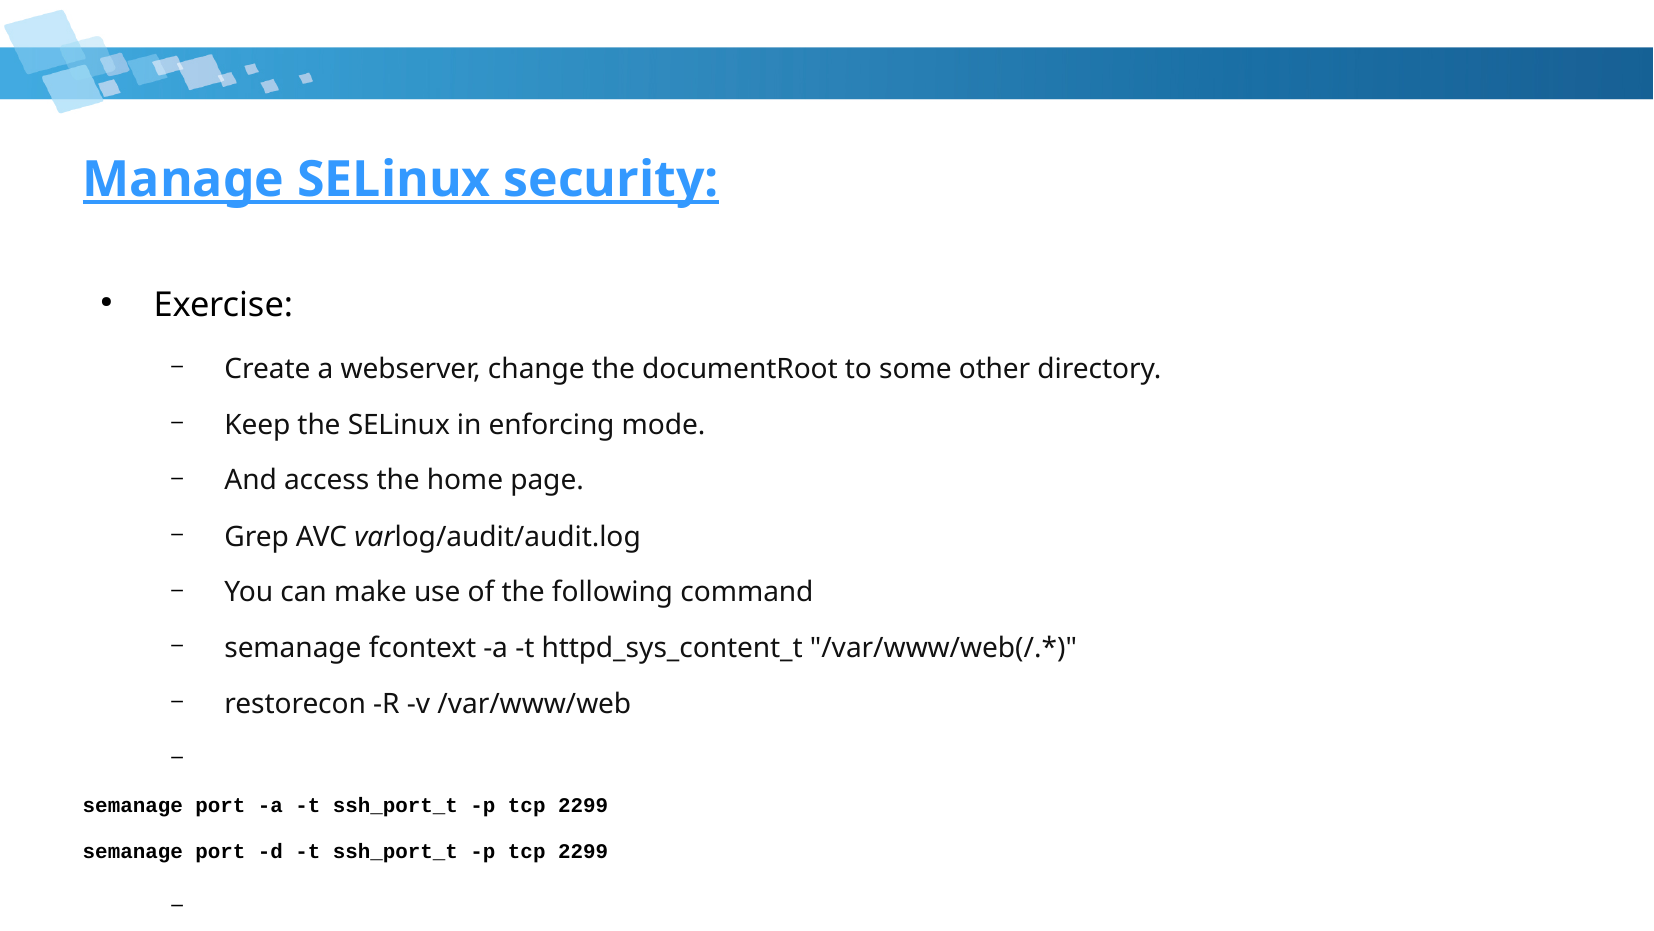

# Manage SELinux security:
Exercise:
Create a webserver, change the documentRoot to some other directory.
Keep the SELinux in enforcing mode.
And access the home page.
Grep AVC varlog/audit/audit.log
You can make use of the following command
semanage fcontext -a -t httpd_sys_content_t "/var/www/web(/.*)"
restorecon -R -v /var/www/web
semanage port -a -t ssh_port_t -p tcp 2299
semanage port -d -t ssh_port_t -p tcp 2299